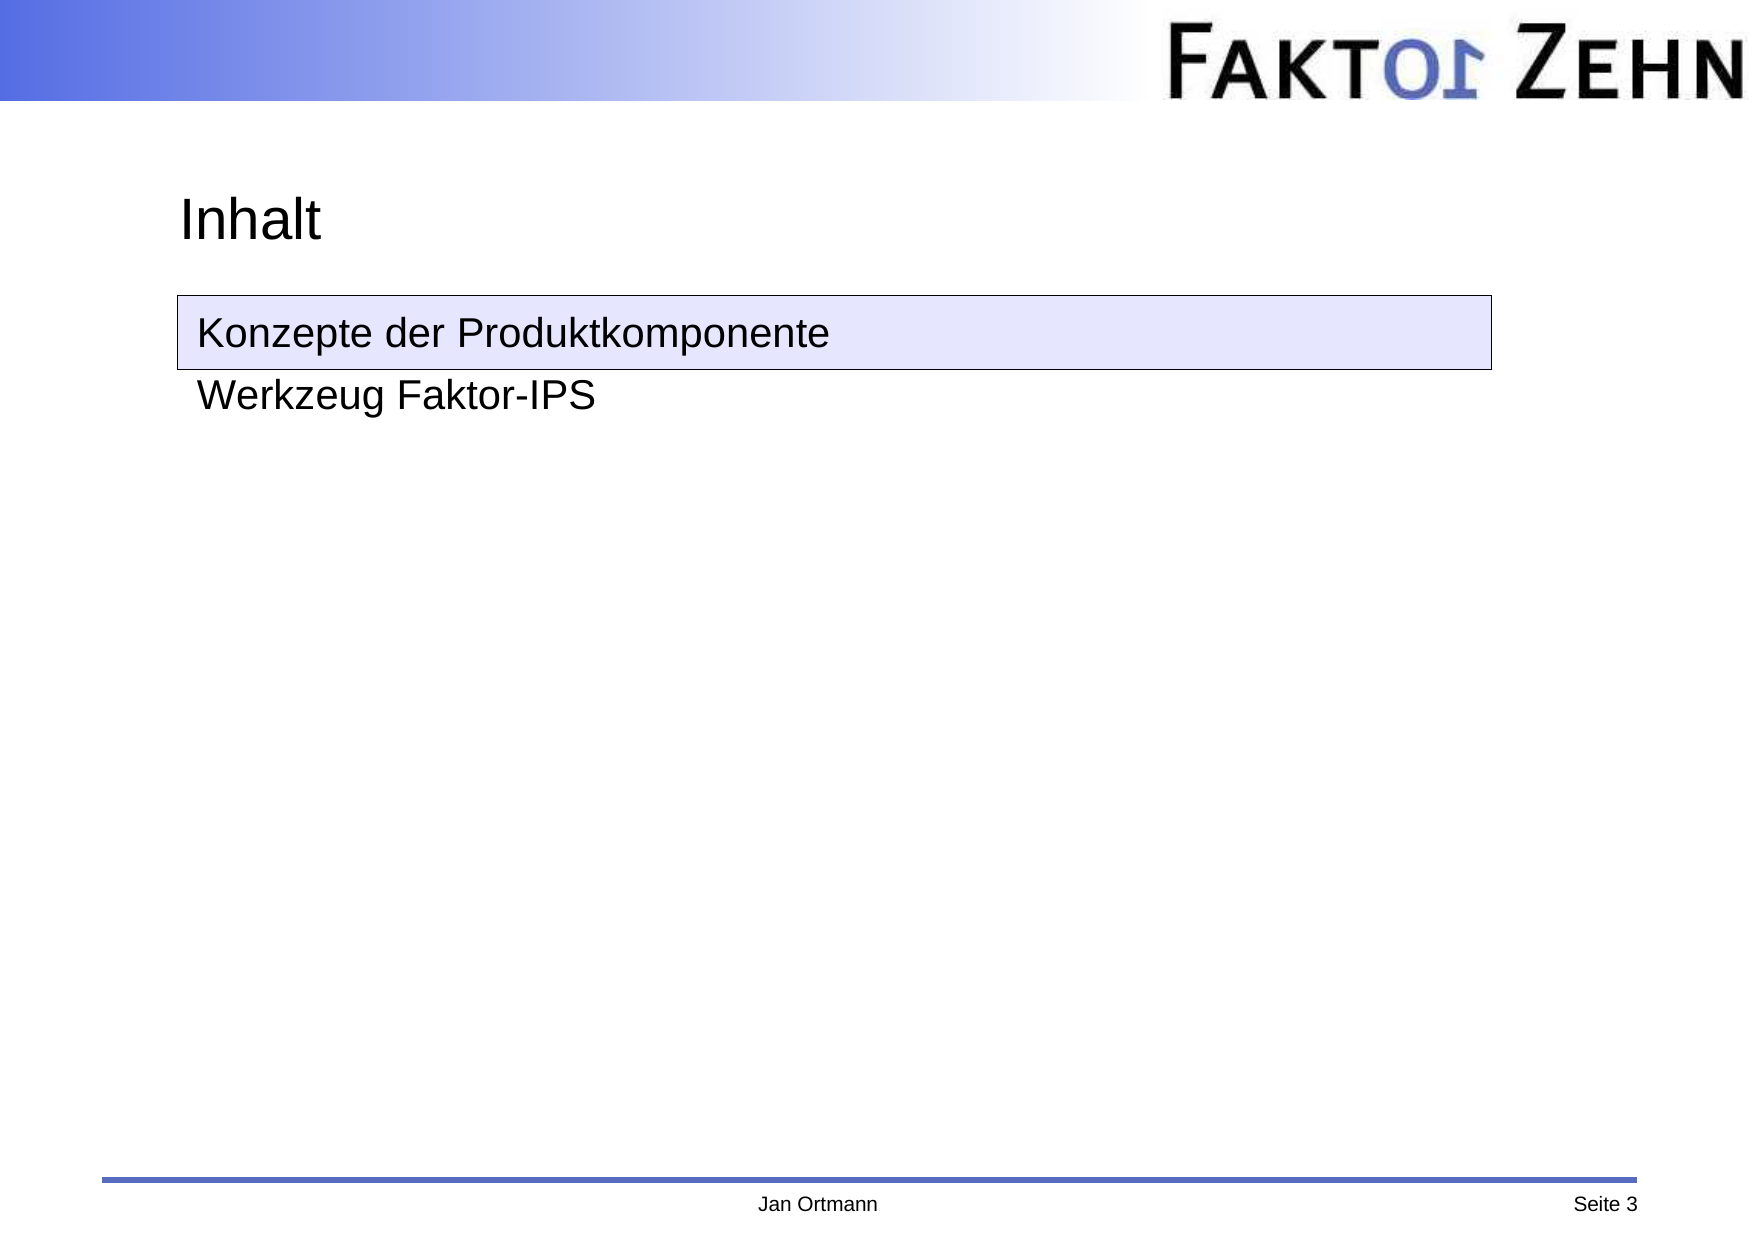

# Inhalt
Konzepte der Produktkomponente
Werkzeug Faktor-IPS